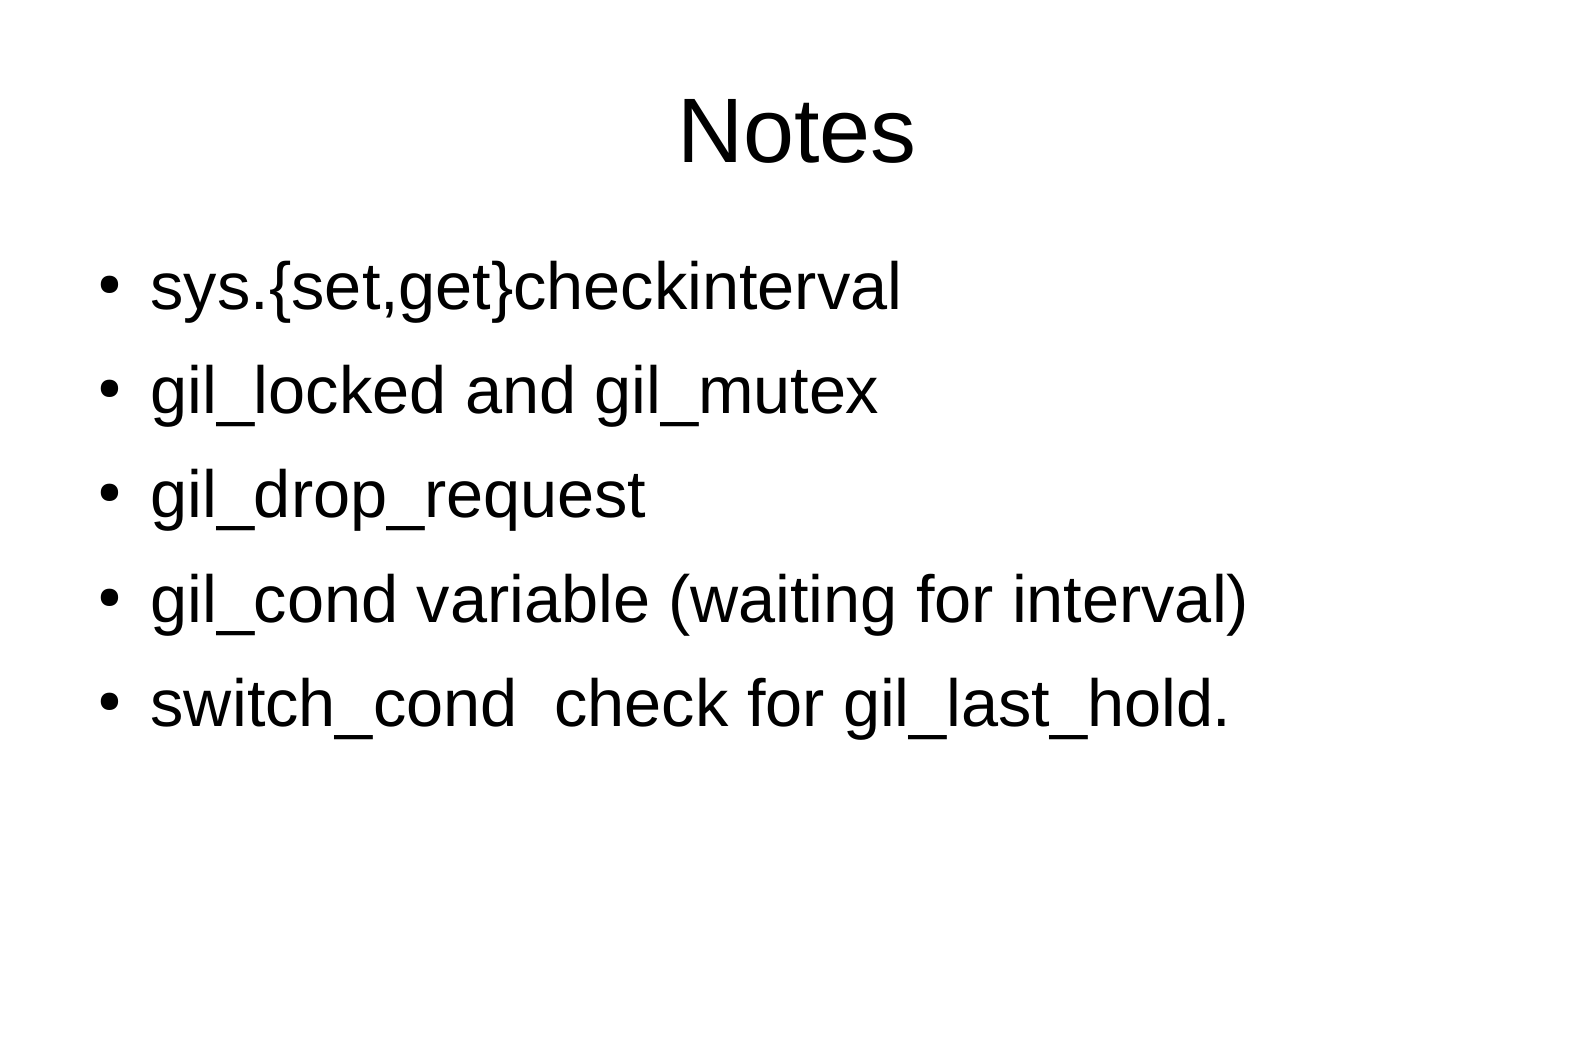

# Notes
sys.{set,get}checkinterval
gil_locked and gil_mutex
gil_drop_request
gil_cond variable (waiting for interval)
switch_cond check for gil_last_hold.